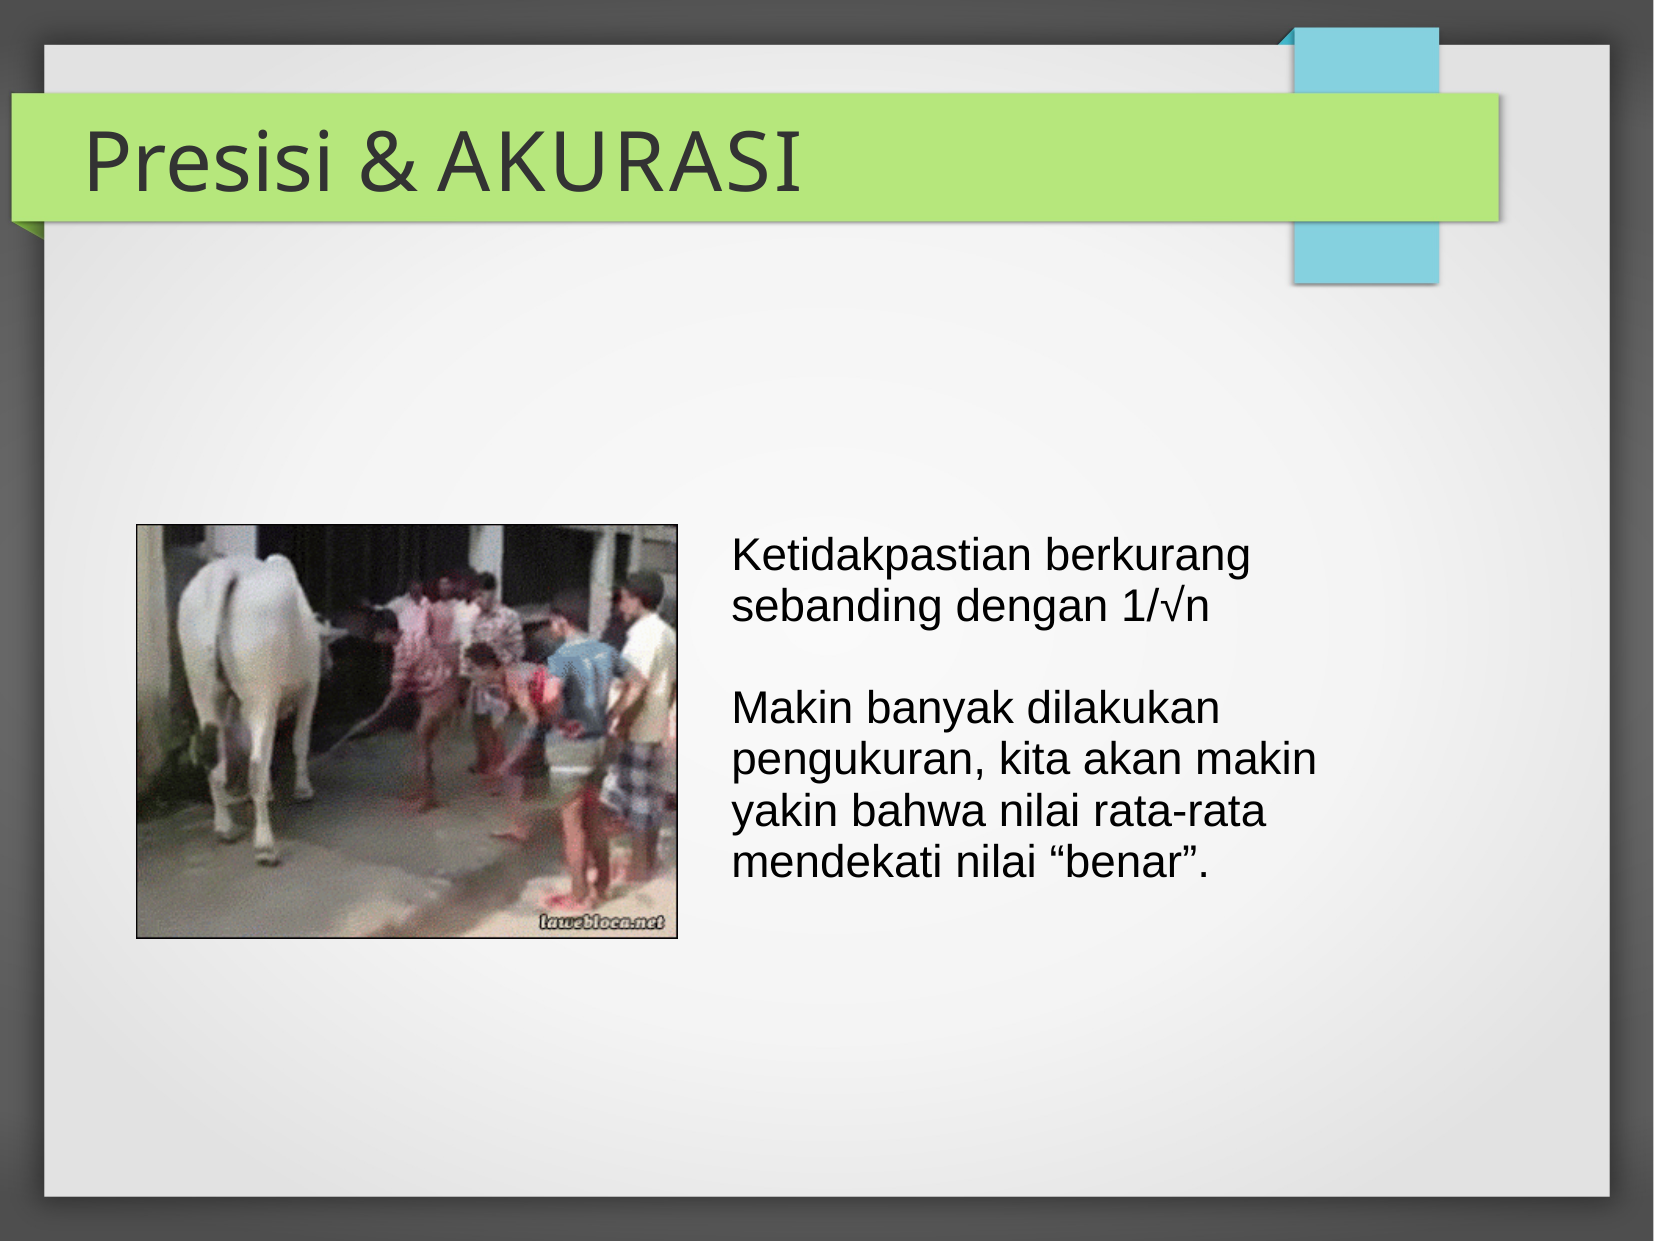

# Presisi & AKURASI
Ketidakpastian berkurang sebanding dengan 1/√n
Makin banyak dilakukan pengukuran, kita akan makin
yakin bahwa nilai rata-rata mendekati nilai “benar”.